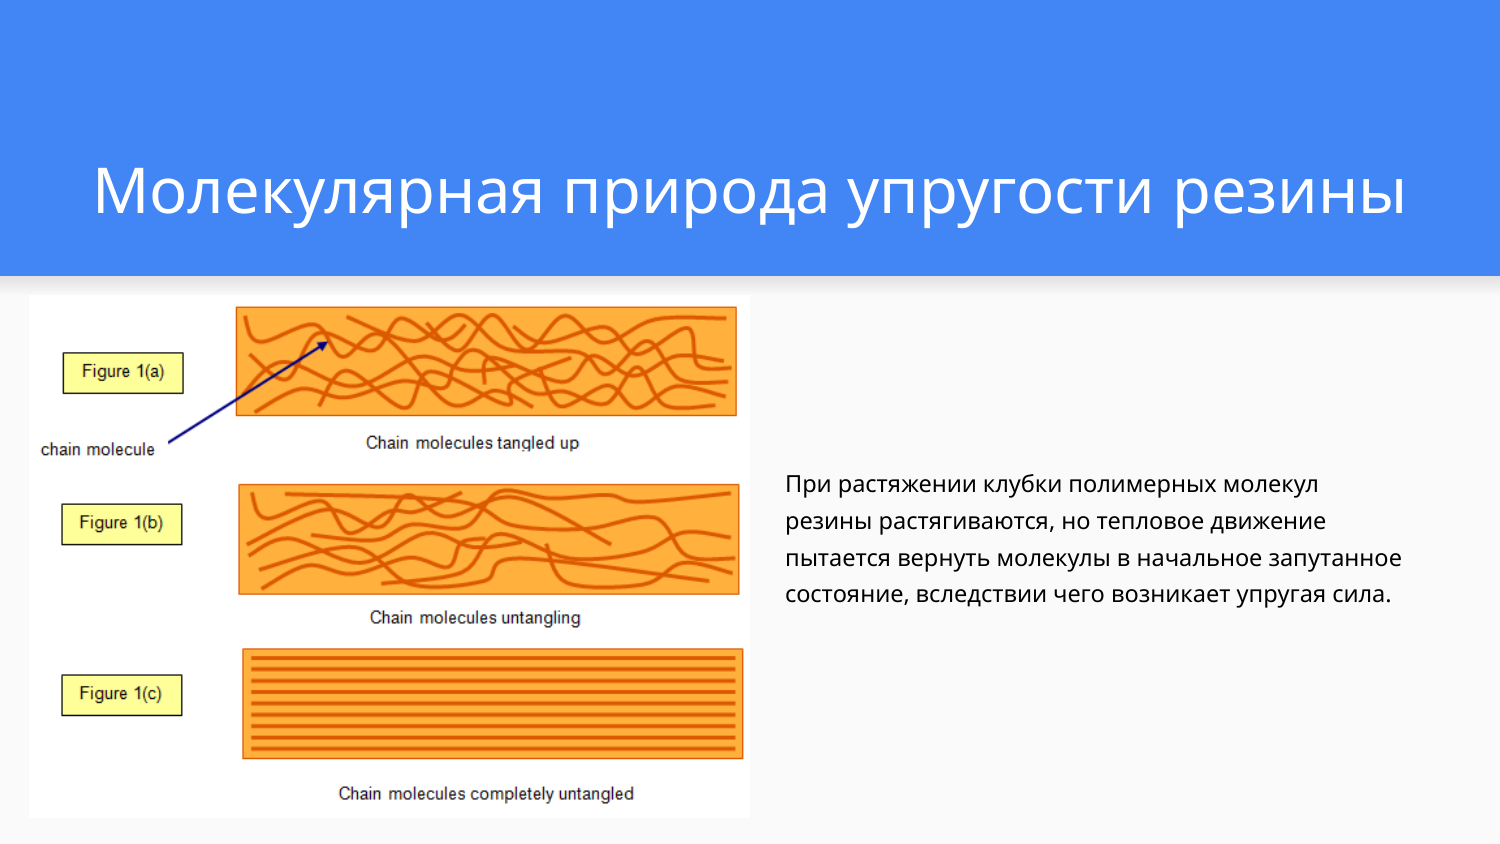

# Молекулярная природа упругости резины
При растяжении клубки полимерных молекул резины растягиваются, но тепловое движение пытается вернуть молекулы в начальное запутанное состояние, вследствии чего возникает упругая сила.